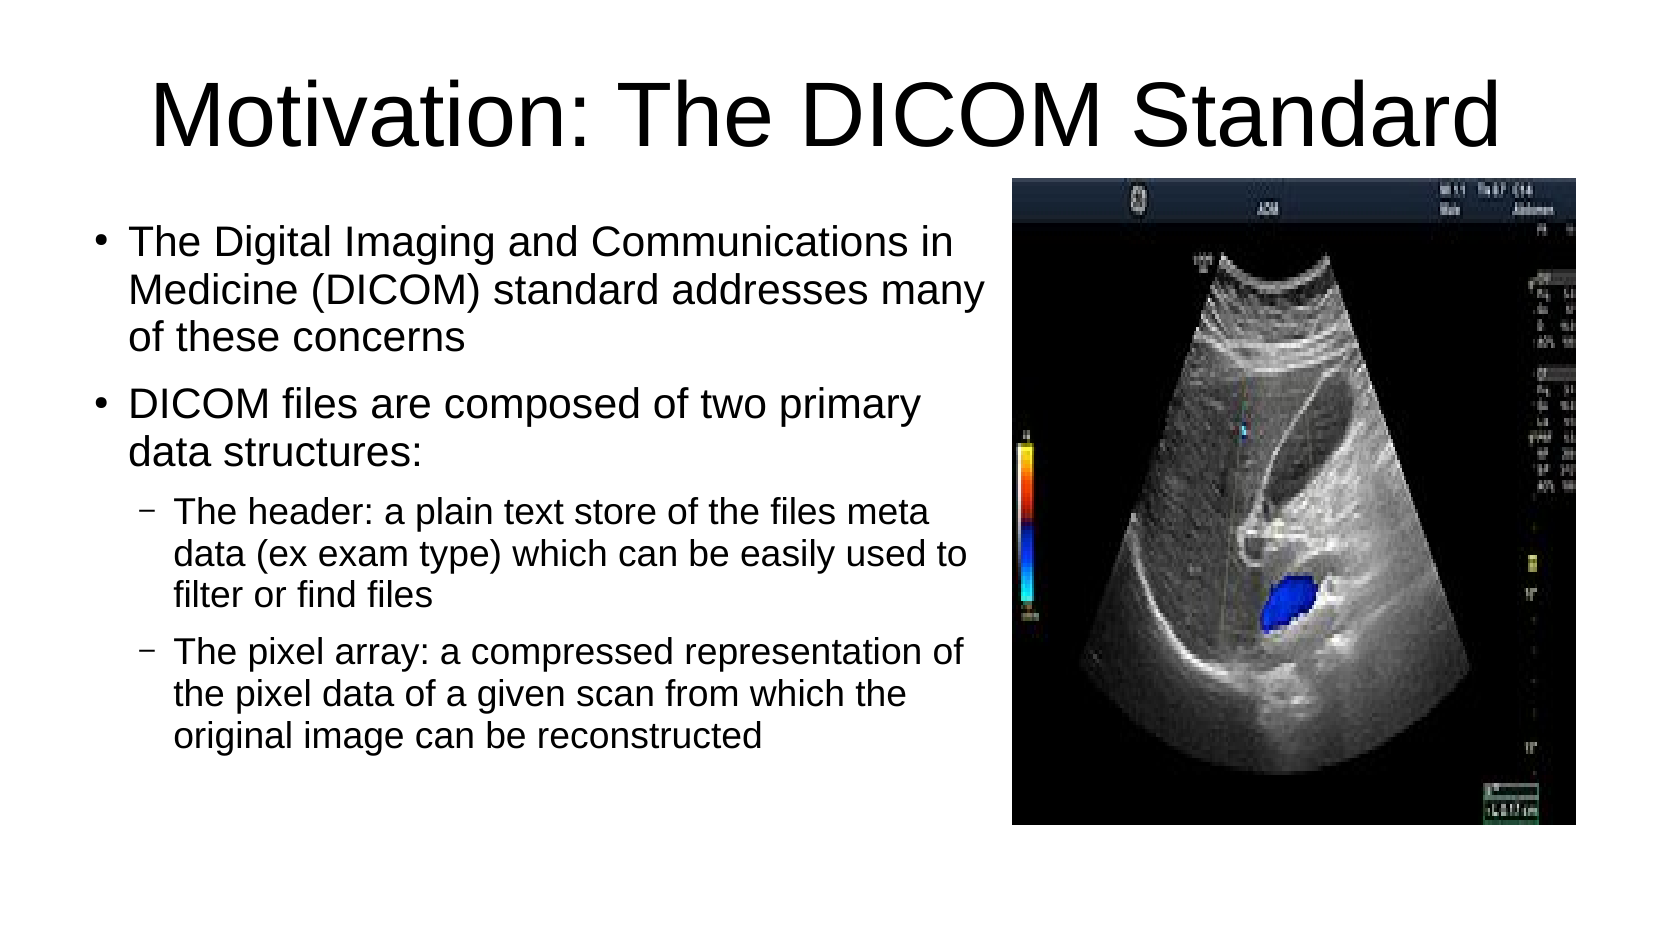

# Motivation: The DICOM Standard
The Digital Imaging and Communications in Medicine (DICOM) standard addresses many of these concerns
DICOM files are composed of two primary data structures:
The header: a plain text store of the files meta data (ex exam type) which can be easily used to filter or find files
The pixel array: a compressed representation of the pixel data of a given scan from which the original image can be reconstructed